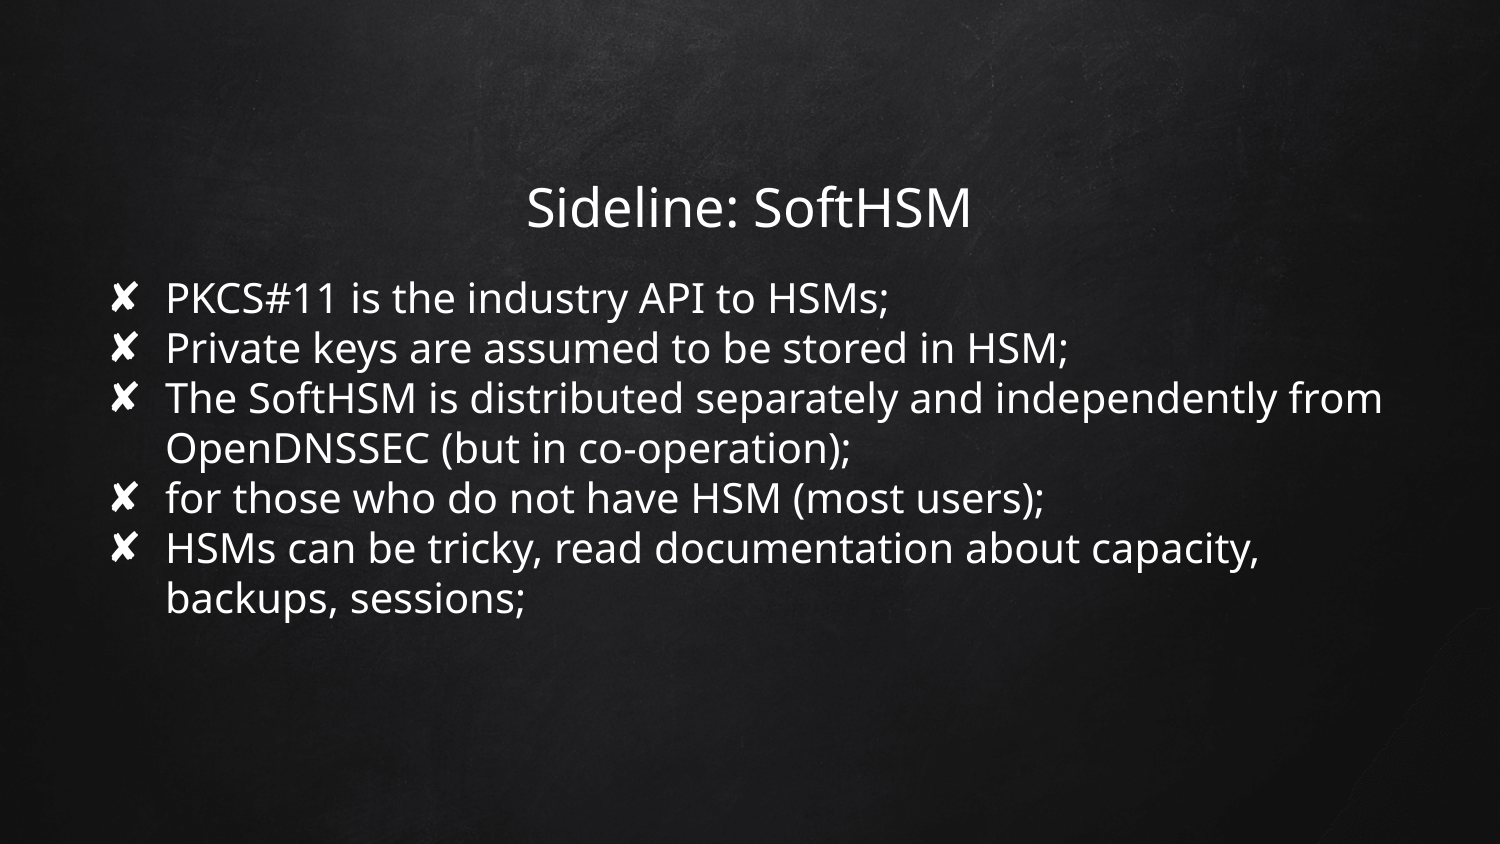

# Sideline: SoftHSM
PKCS#11 is the industry API to HSMs;
Private keys are assumed to be stored in HSM;
The SoftHSM is distributed separately and independently from OpenDNSSEC (but in co-operation);
for those who do not have HSM (most users);
HSMs can be tricky, read documentation about capacity, backups, sessions;